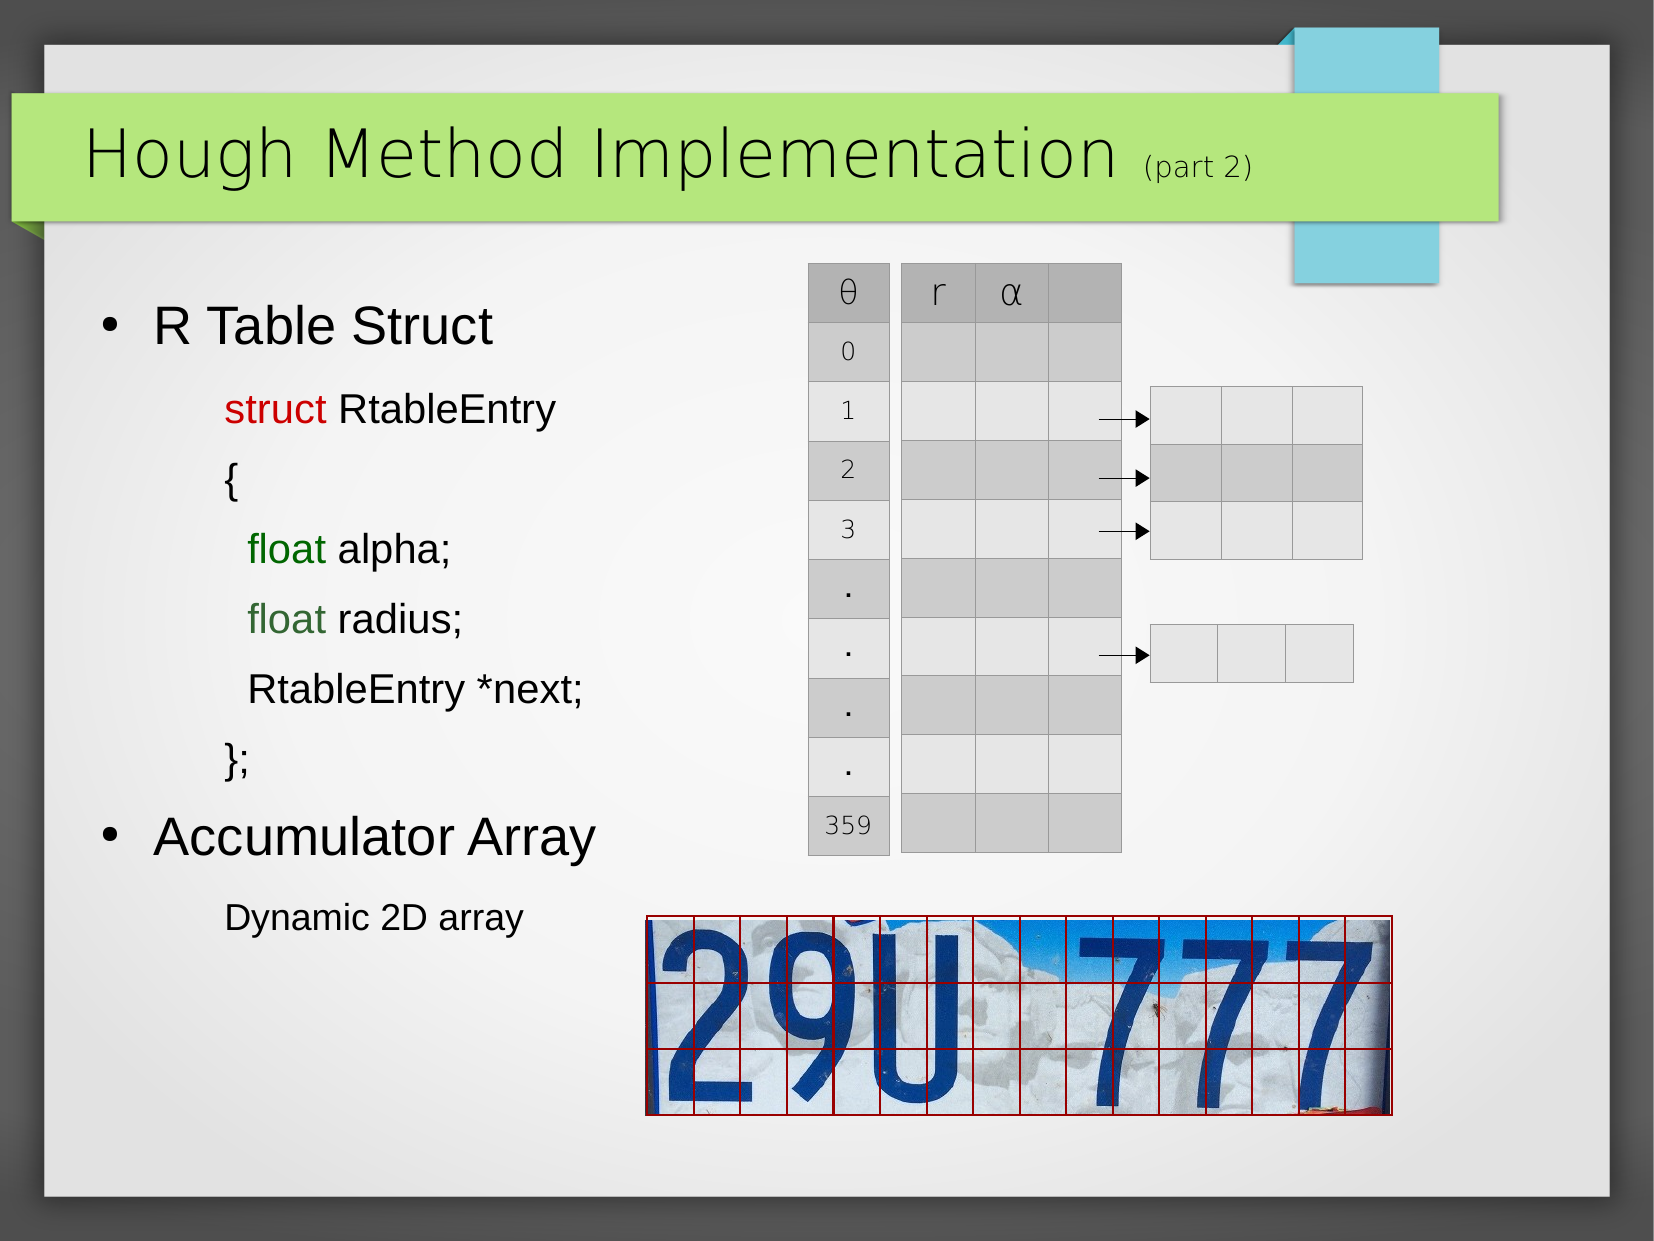

# Hough Method Implementation (part 2)
| r | α | |
| --- | --- | --- |
| | | |
| | | |
| | | |
| | | |
| | | |
| | | |
| | | |
| | | |
| | | |
| θ |
| --- |
| 0 |
| 1 |
| 2 |
| 3 |
| . |
| . |
| . |
| . |
| 359 |
R Table Struct
struct RtableEntry
{
 float alpha;
 float radius;
 RtableEntry *next;
};
Accumulator Array
Dynamic 2D array
| | | |
| --- | --- | --- |
| | | |
| | | |
| | | |
| --- | --- | --- |
| | | | | | | | | | | | | | | | |
| --- | --- | --- | --- | --- | --- | --- | --- | --- | --- | --- | --- | --- | --- | --- | --- |
| | | | | | | | | | | | | | | | |
| | | | | | | | | | | | | | | | |